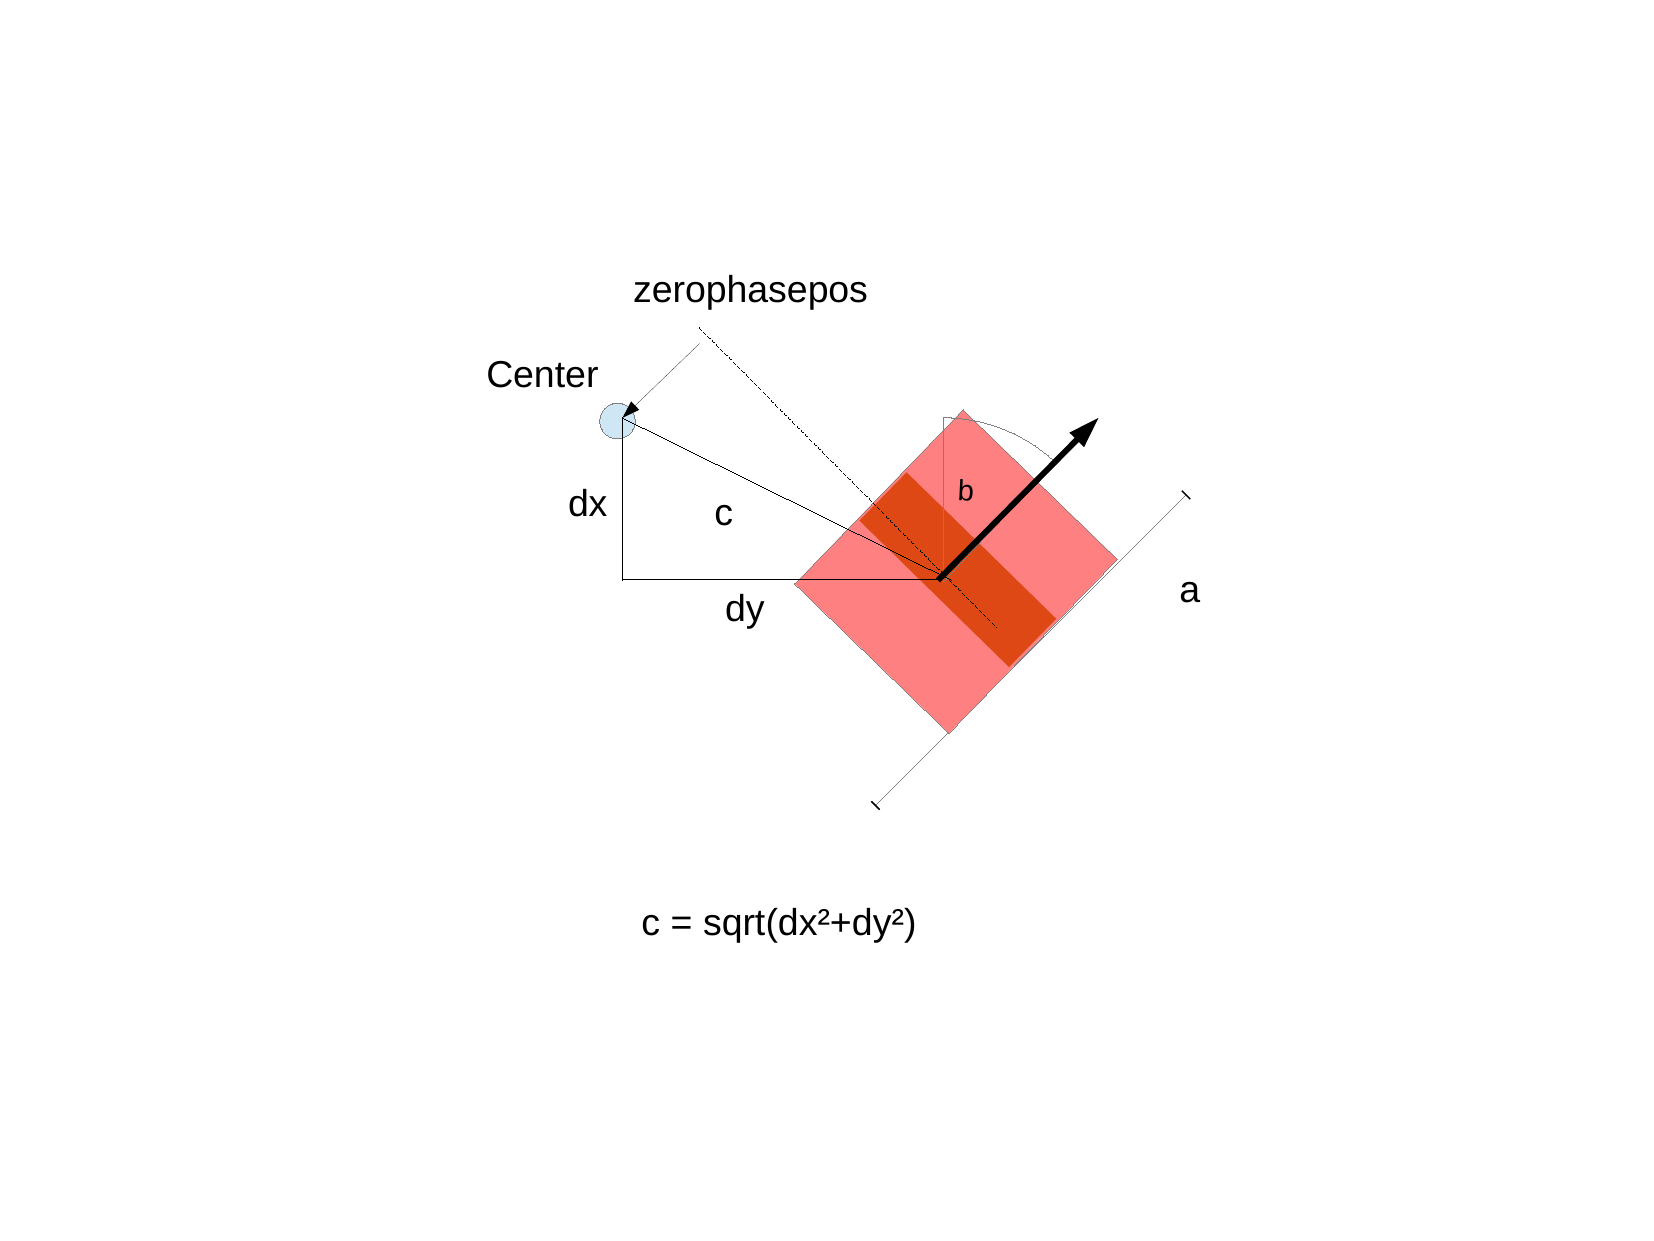

zerophasepos
Center
b
dx
c
a
dy
c = sqrt(dx²+dy²)